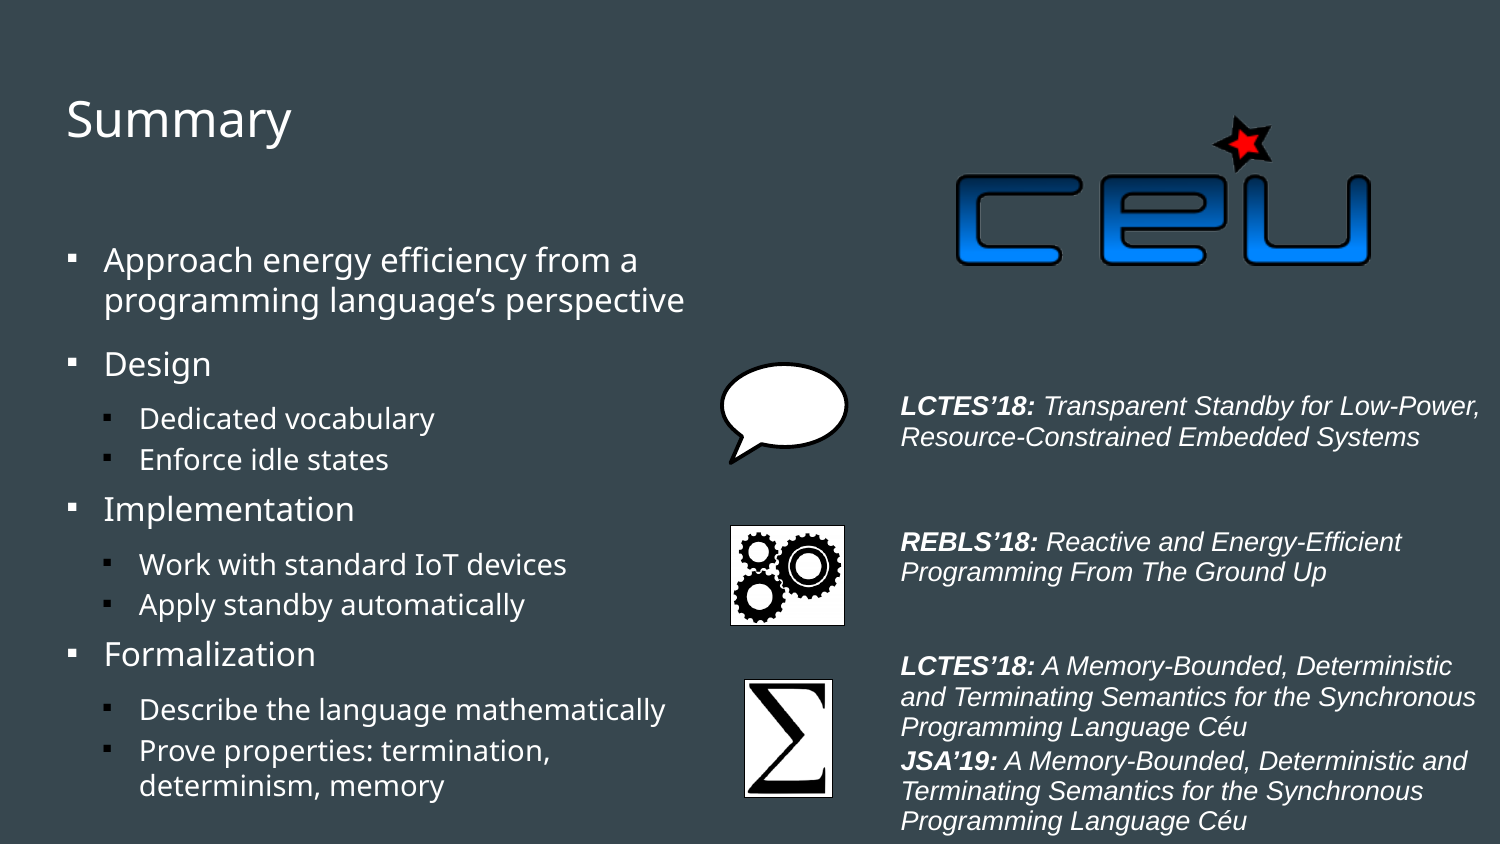

# Summary
Approach energy efficiency from a programming language’s perspective
Design
Dedicated vocabulary
Enforce idle states
Implementation
Work with standard IoT devices
Apply standby automatically
Formalization
Describe the language mathematically
Prove properties: termination, determinism, memory
LCTES’18: Transparent Standby for Low-Power, Resource-Constrained Embedded Systems
REBLS’18: Reactive and Energy-Efficient Programming From The Ground Up
LCTES’18: A Memory-Bounded, Deterministic and Terminating Semantics for the Synchronous Programming Language Céu
JSA’19: A Memory-Bounded, Deterministic and Terminating Semantics for the Synchronous Programming Language Céu